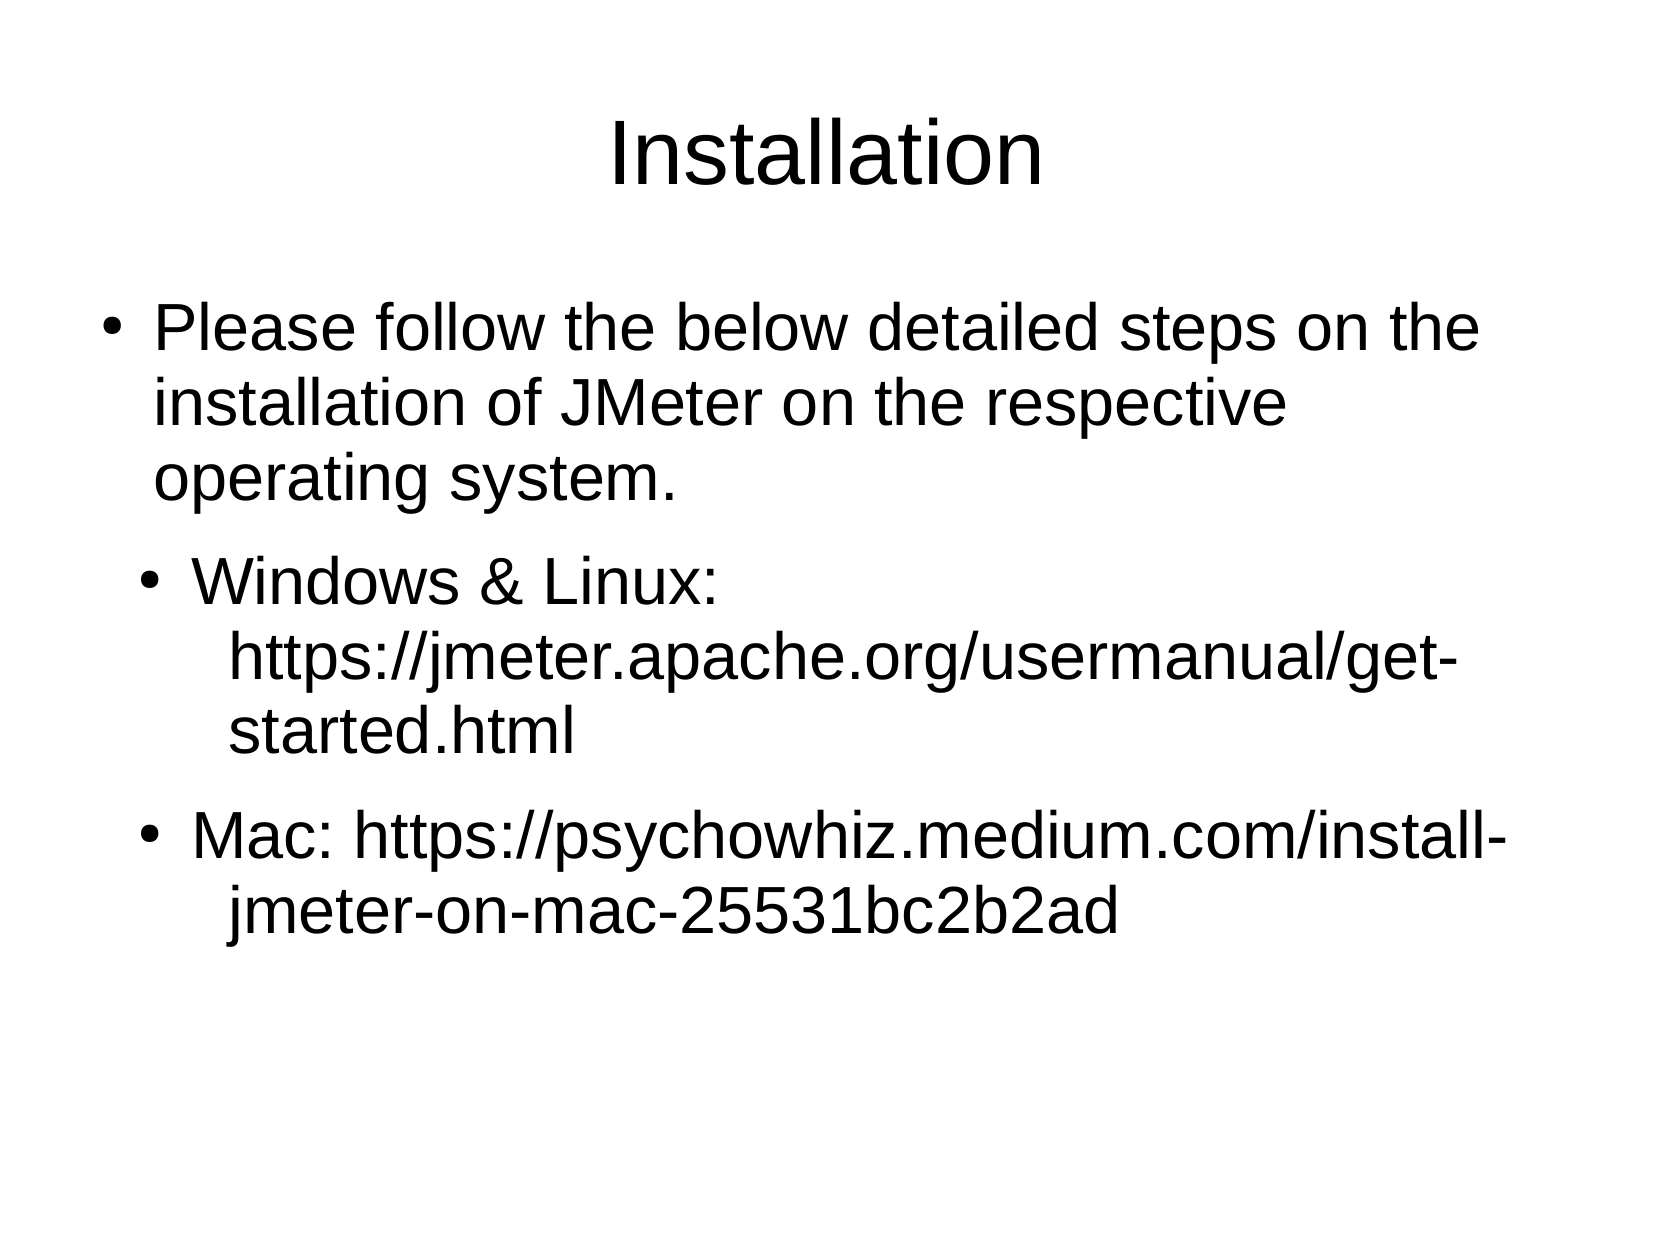

# Installation
Please follow the below detailed steps on the installation of JMeter on the respective operating system.
Windows & Linux: https://jmeter.apache.org/usermanual/get-started.html
Mac: https://psychowhiz.medium.com/install-jmeter-on-mac-25531bc2b2ad